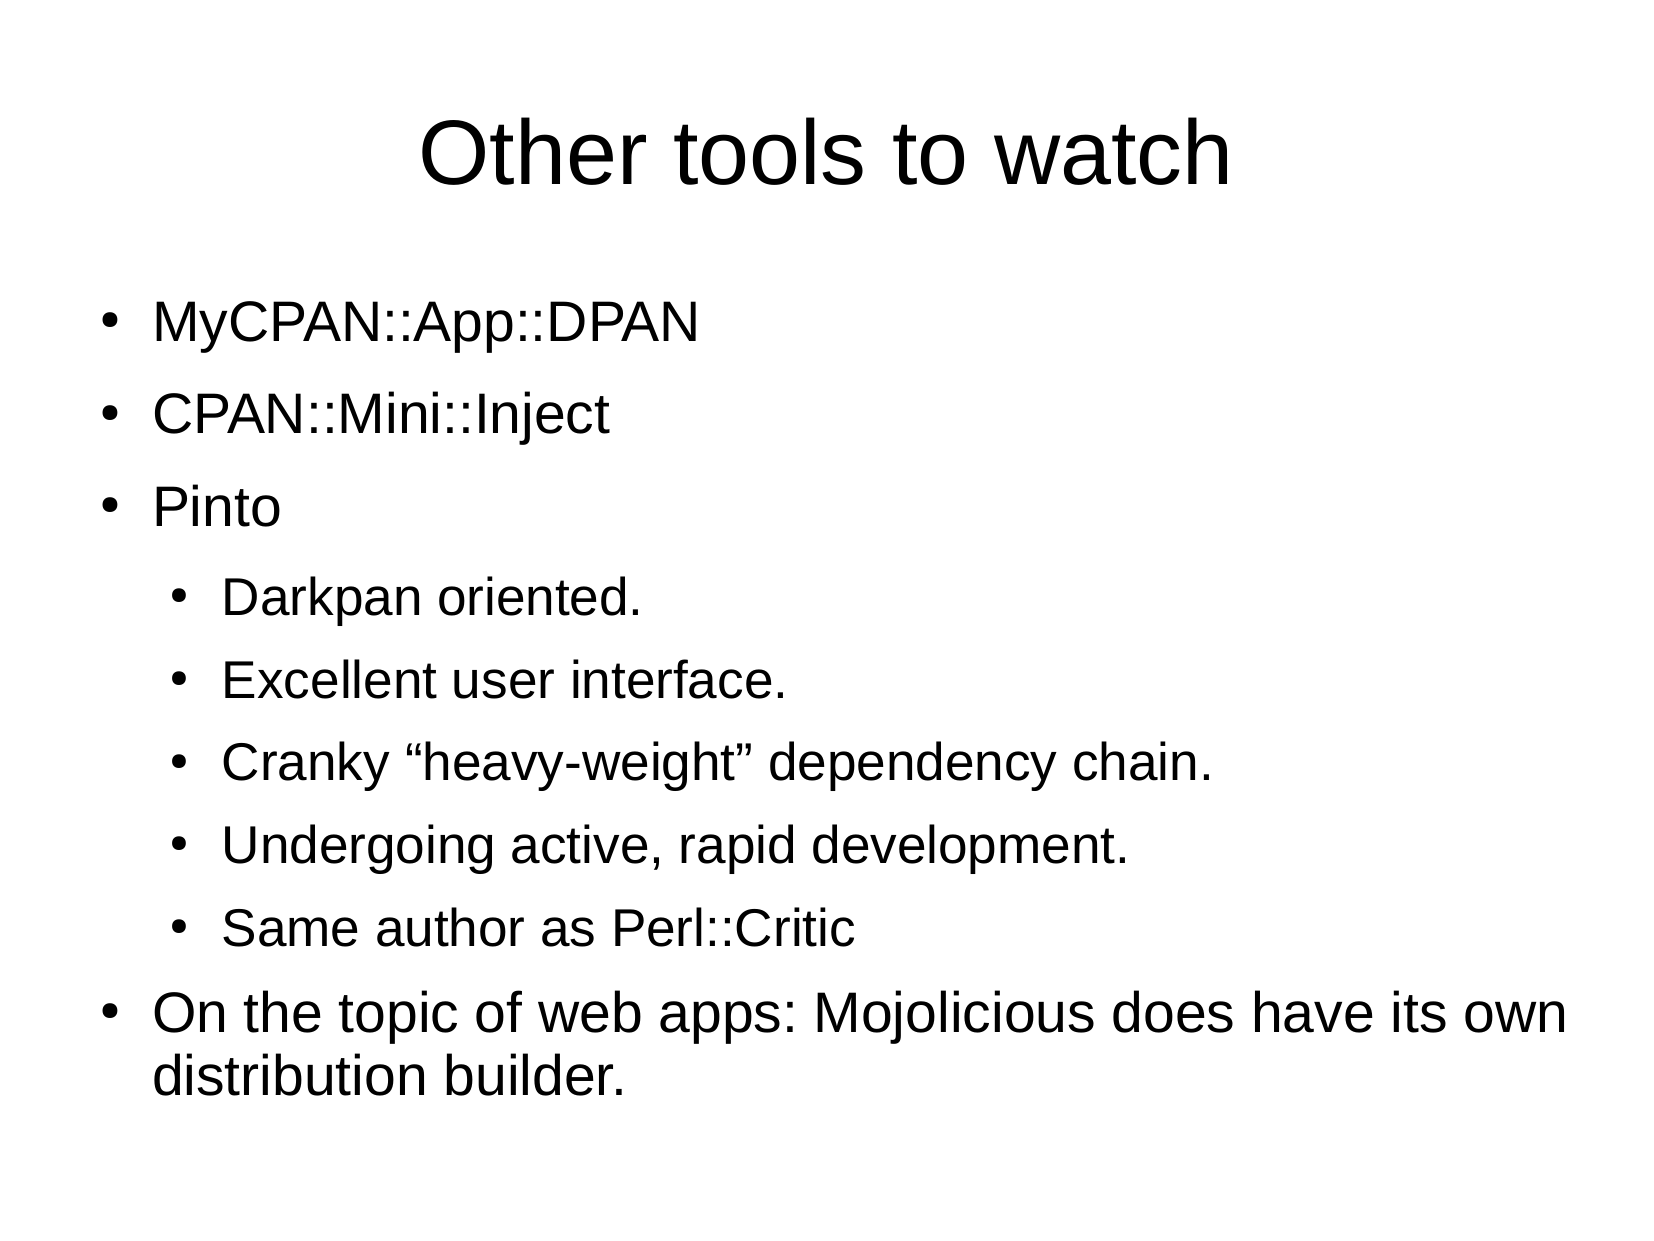

# Other tools to watch
MyCPAN::App::DPAN
CPAN::Mini::Inject
Pinto
Darkpan oriented.
Excellent user interface.
Cranky “heavy-weight” dependency chain.
Undergoing active, rapid development.
Same author as Perl::Critic
On the topic of web apps: Mojolicious does have its own distribution builder.